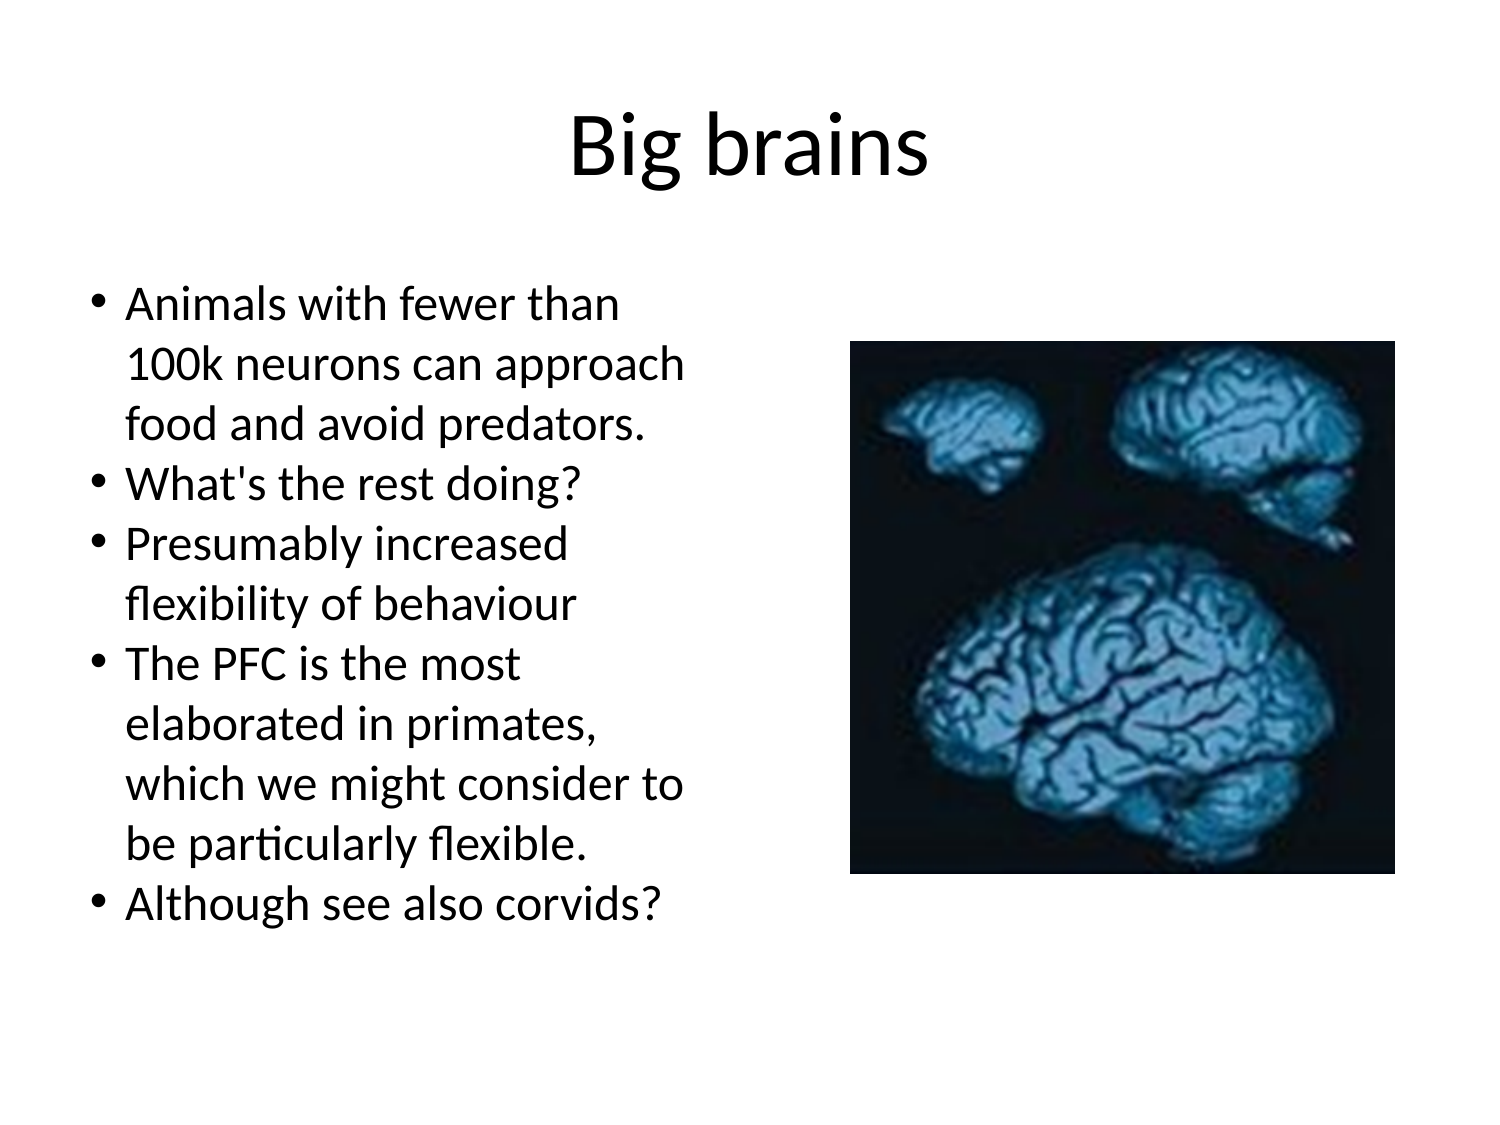

Big brains
Animals with fewer than 100k neurons can approach food and avoid predators.
What's the rest doing?
Presumably increased flexibility of behaviour
The PFC is the most elaborated in primates, which we might consider to be particularly flexible.
Although see also corvids?